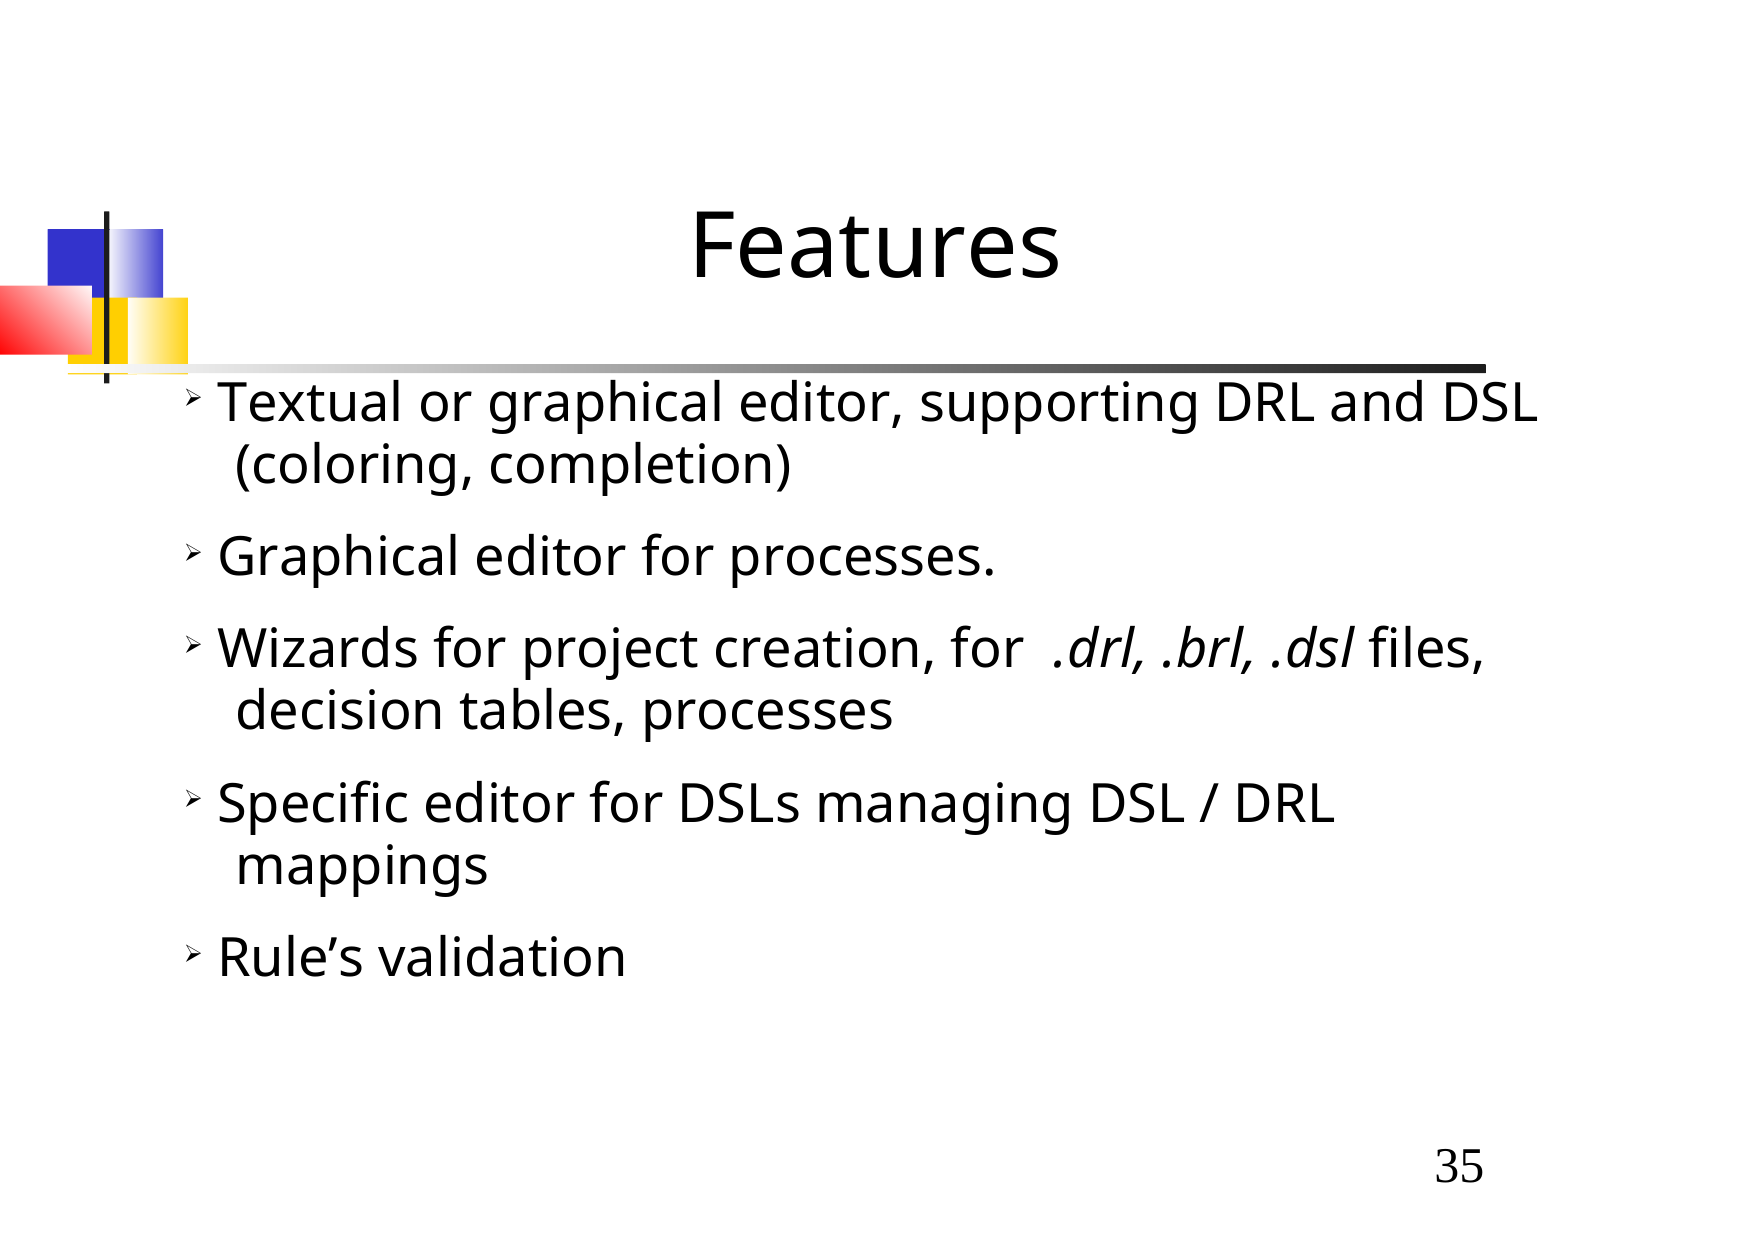

# Features
 Textual or graphical editor, supporting DRL and DSL (coloring, completion)
 Graphical editor for processes.
 Wizards for project creation, for .drl, .brl, .dsl files, decision tables, processes
 Specific editor for DSLs managing DSL / DRL mappings
 Rule’s validation